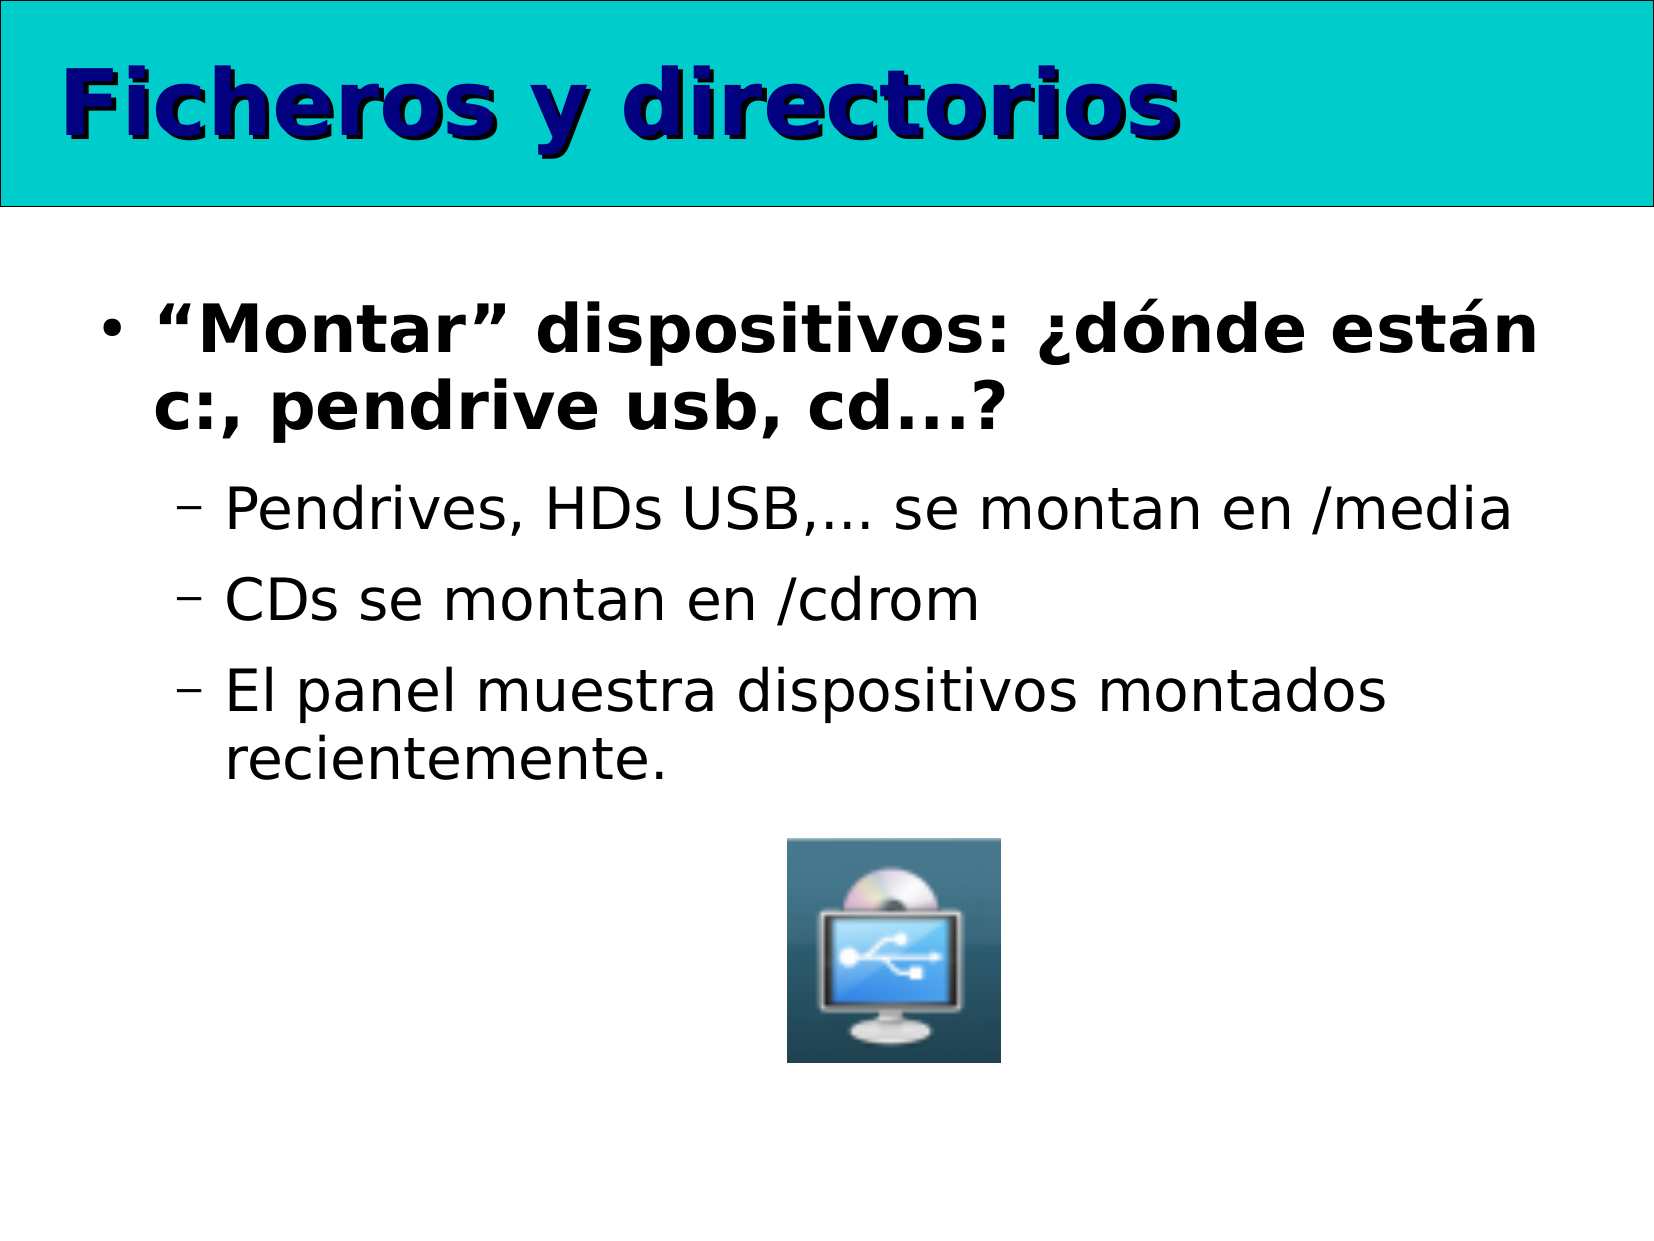

# Ficheros y directorios
“Montar” dispositivos: ¿dónde están c:, pendrive usb, cd...?
Pendrives, HDs USB,... se montan en /media
CDs se montan en /cdrom
El panel muestra dispositivos montados recientemente.